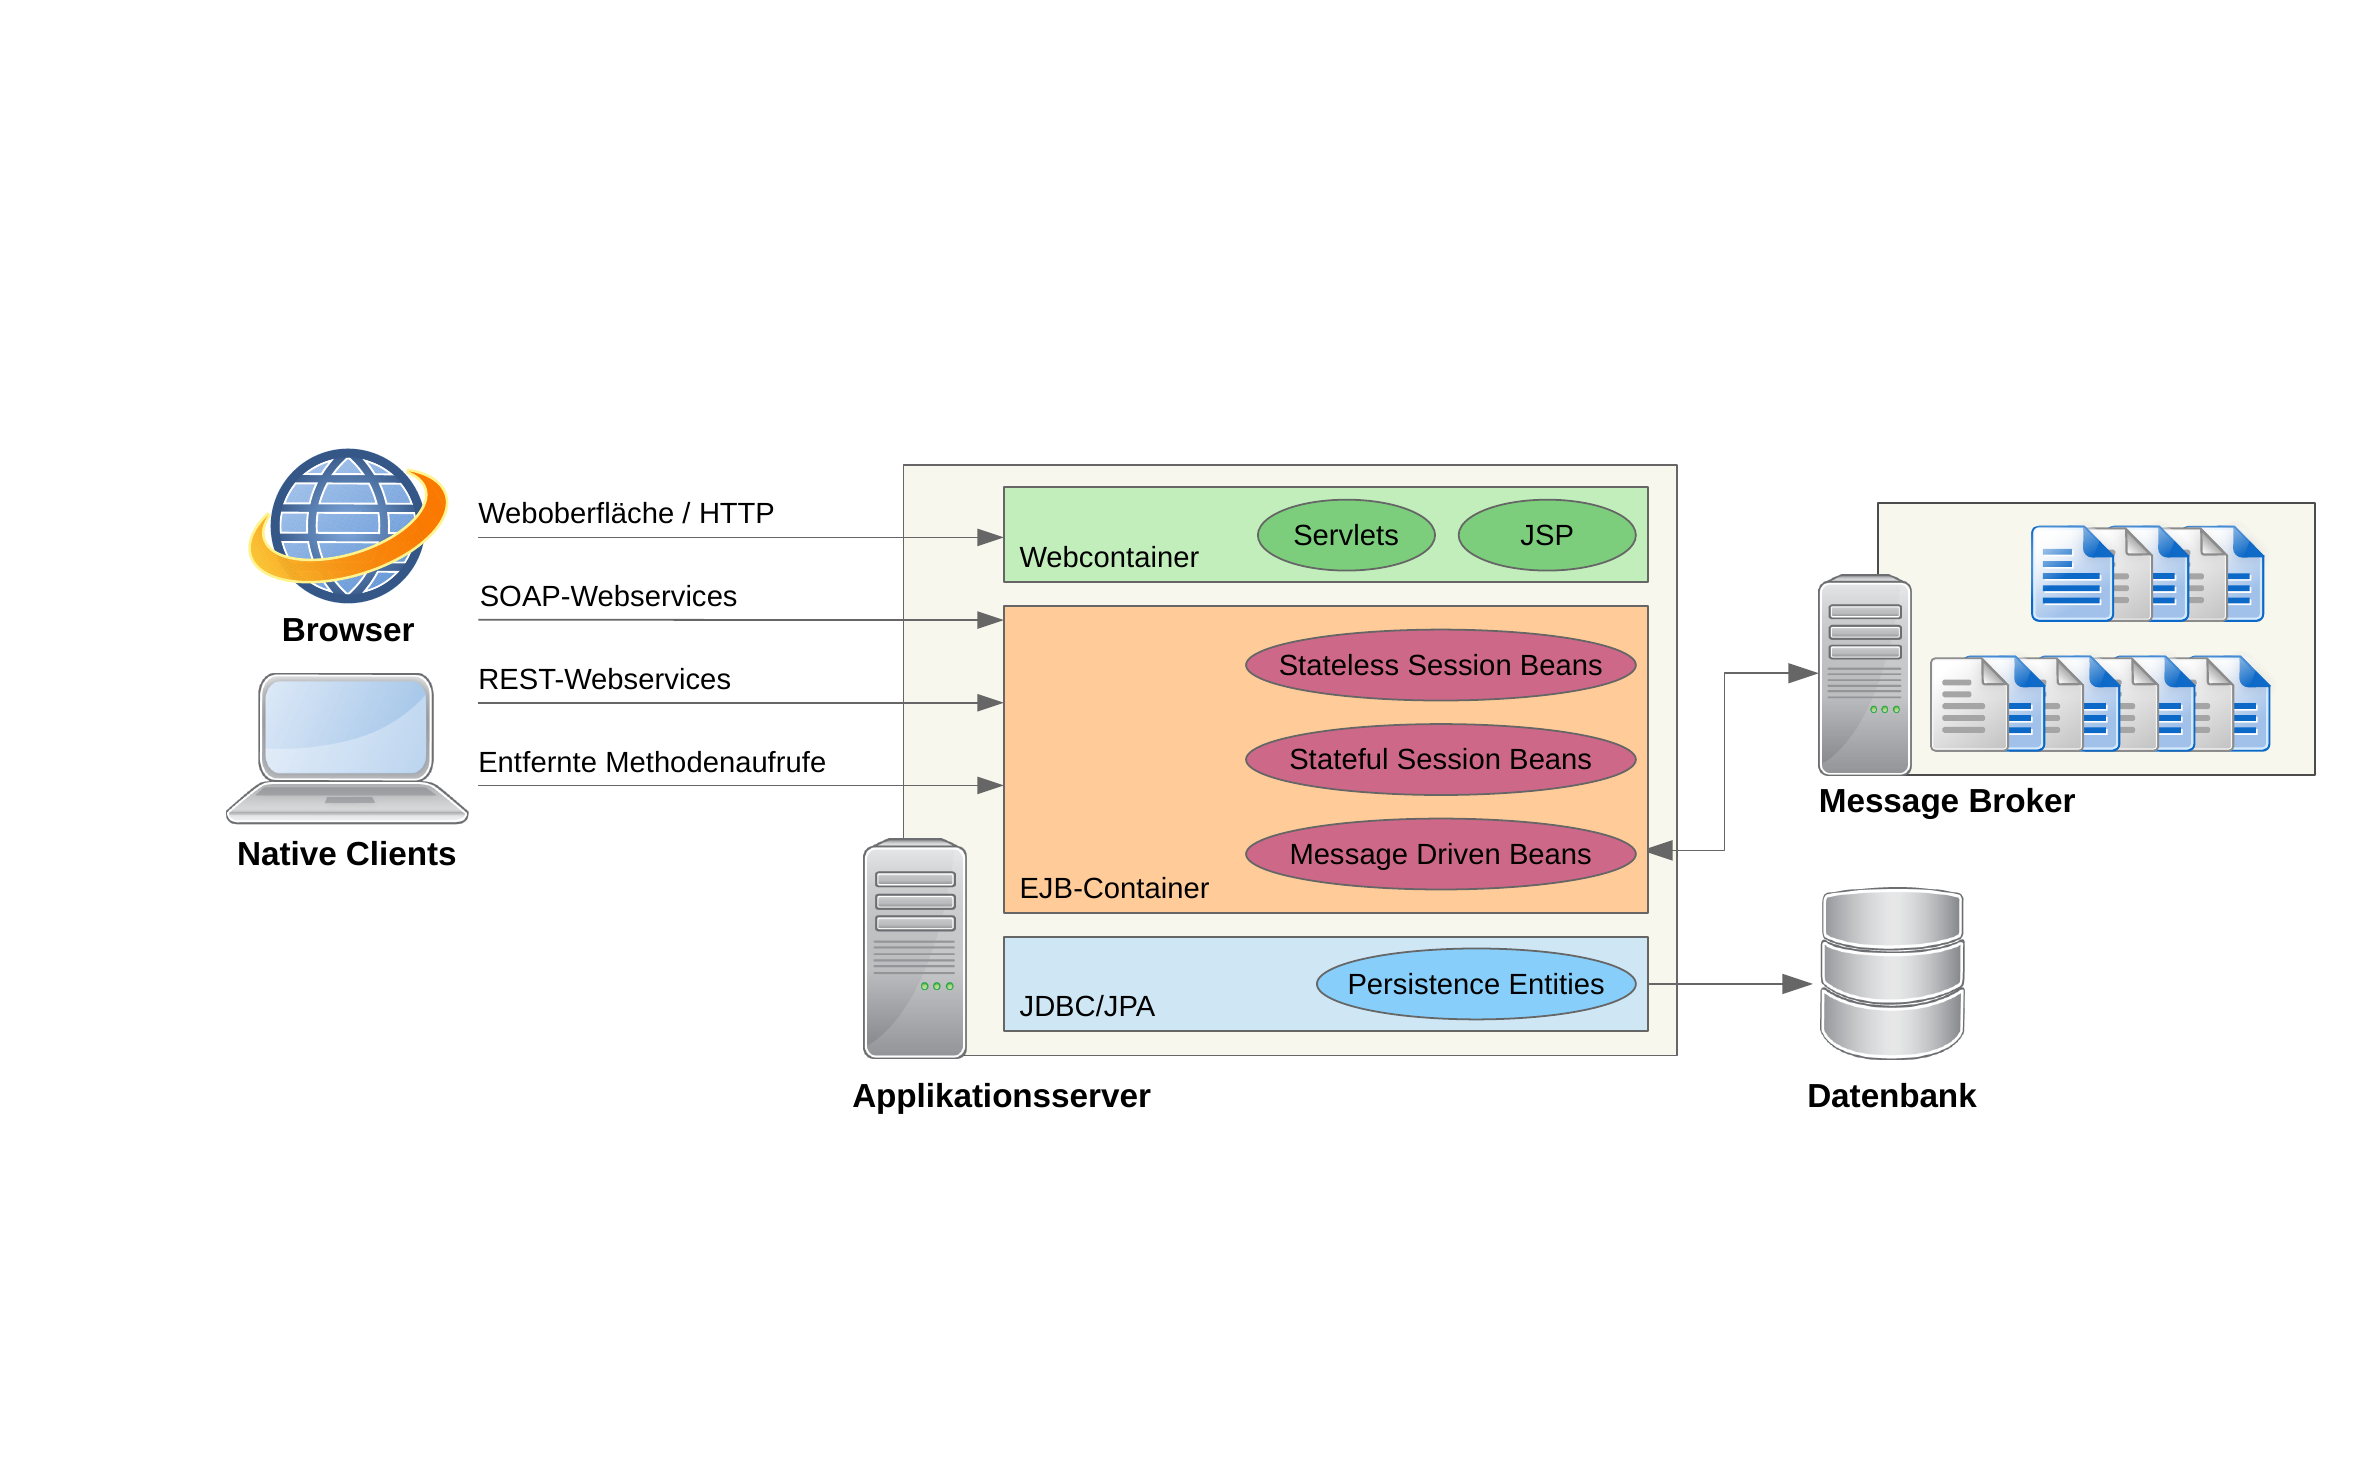

Webcontainer
Weboberfläche / HTTP
Servlets
JSP
SOAP-Webservices
Browser
EJB-Container
Stateless Session Beans
REST-Webservices
Stateful Session Beans
Entfernte Methodenaufrufe
Message Broker
Message Driven Beans
Native Clients
JDBC/JPA
Persistence Entities
Applikationsserver
Datenbank